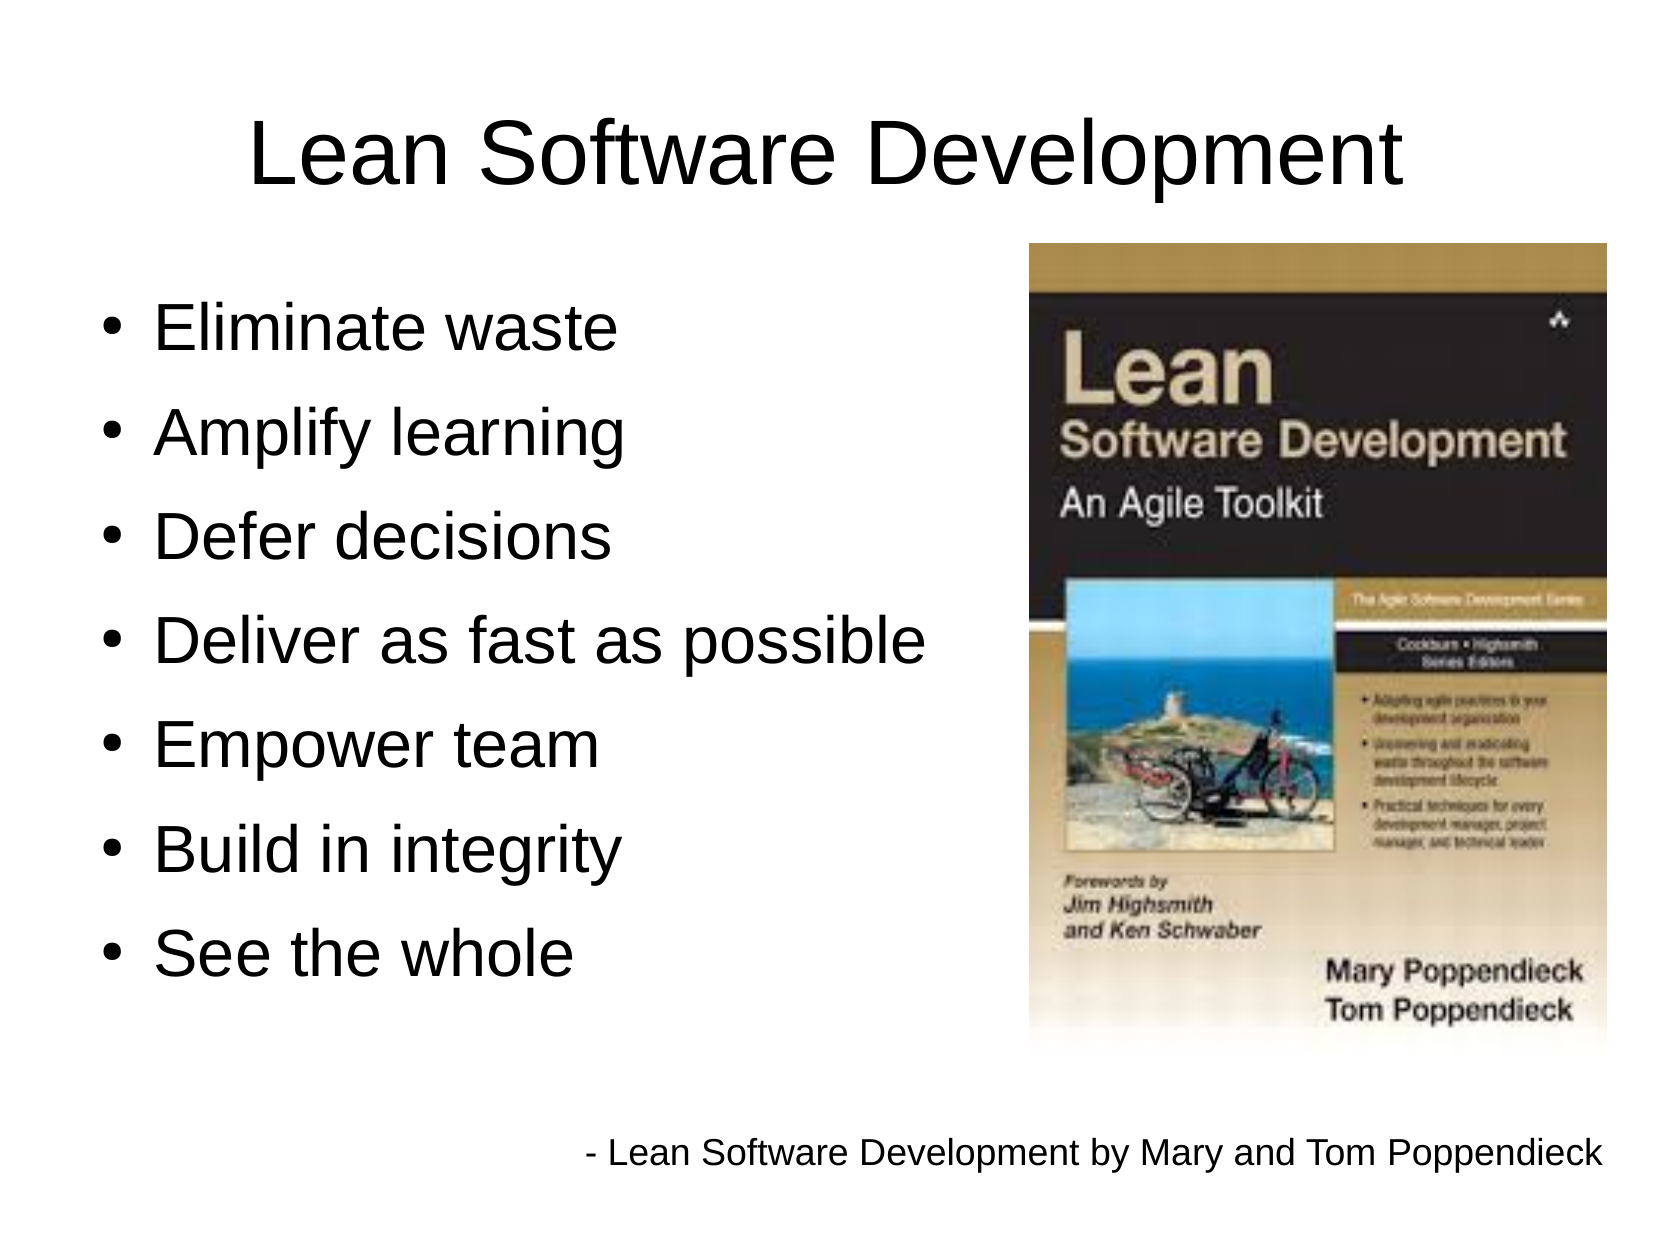

# Lean Software Development
Eliminate waste
Amplify learning
Defer decisions
Deliver as fast as possible
Empower team
Build in integrity
See the whole
- Lean Software Development by Mary and Tom Poppendieck